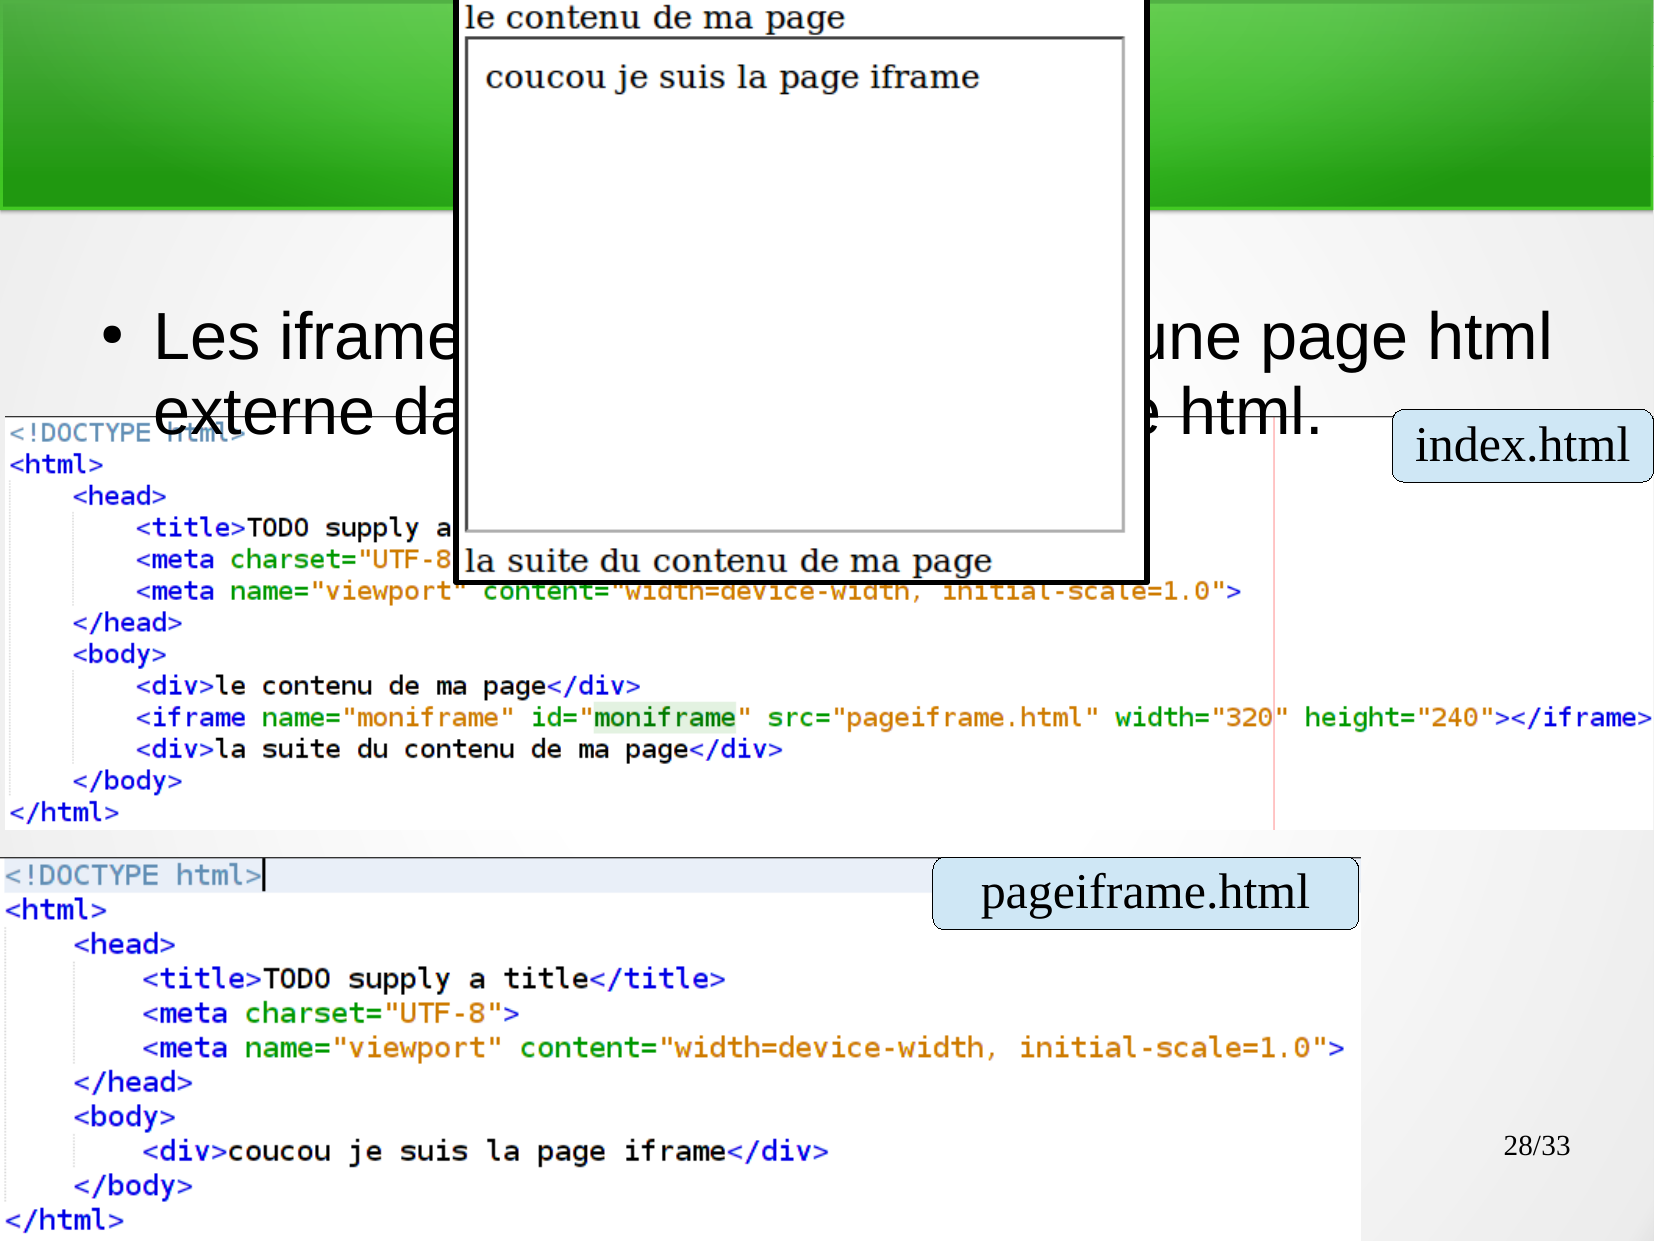

# Les IFRAMES
Les iframes permettent d'include une page html externe dans un cadre d'une page html.
index.html
pageiframe.html
28